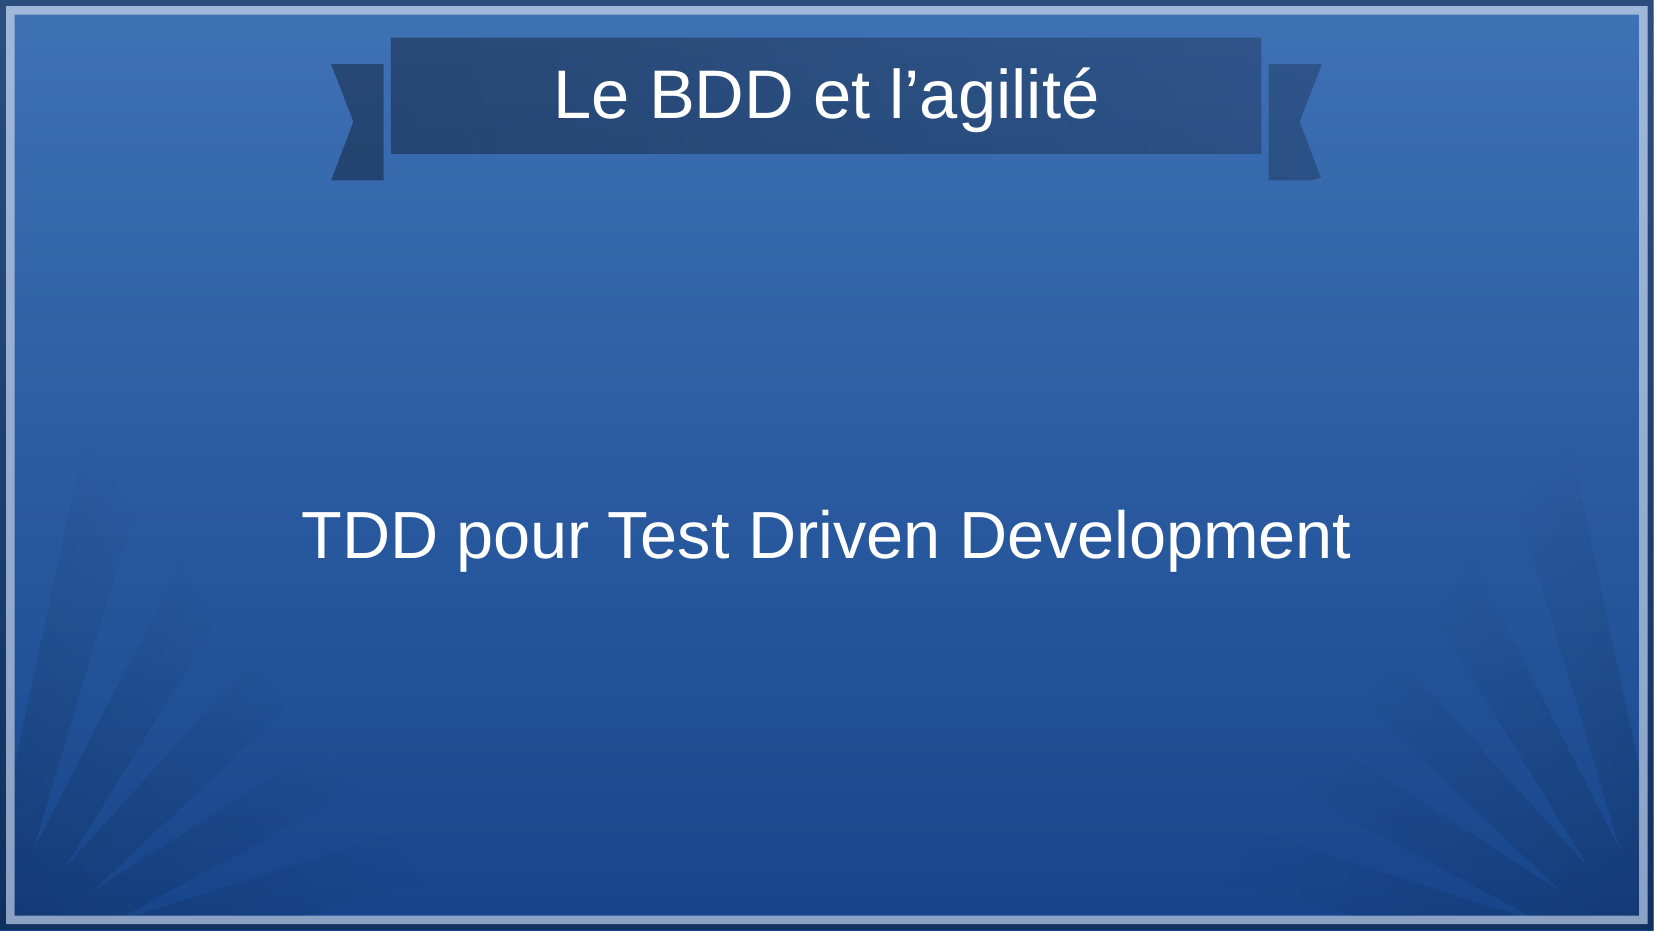

# Le BDD et l’agilité
TDD pour Test Driven Development